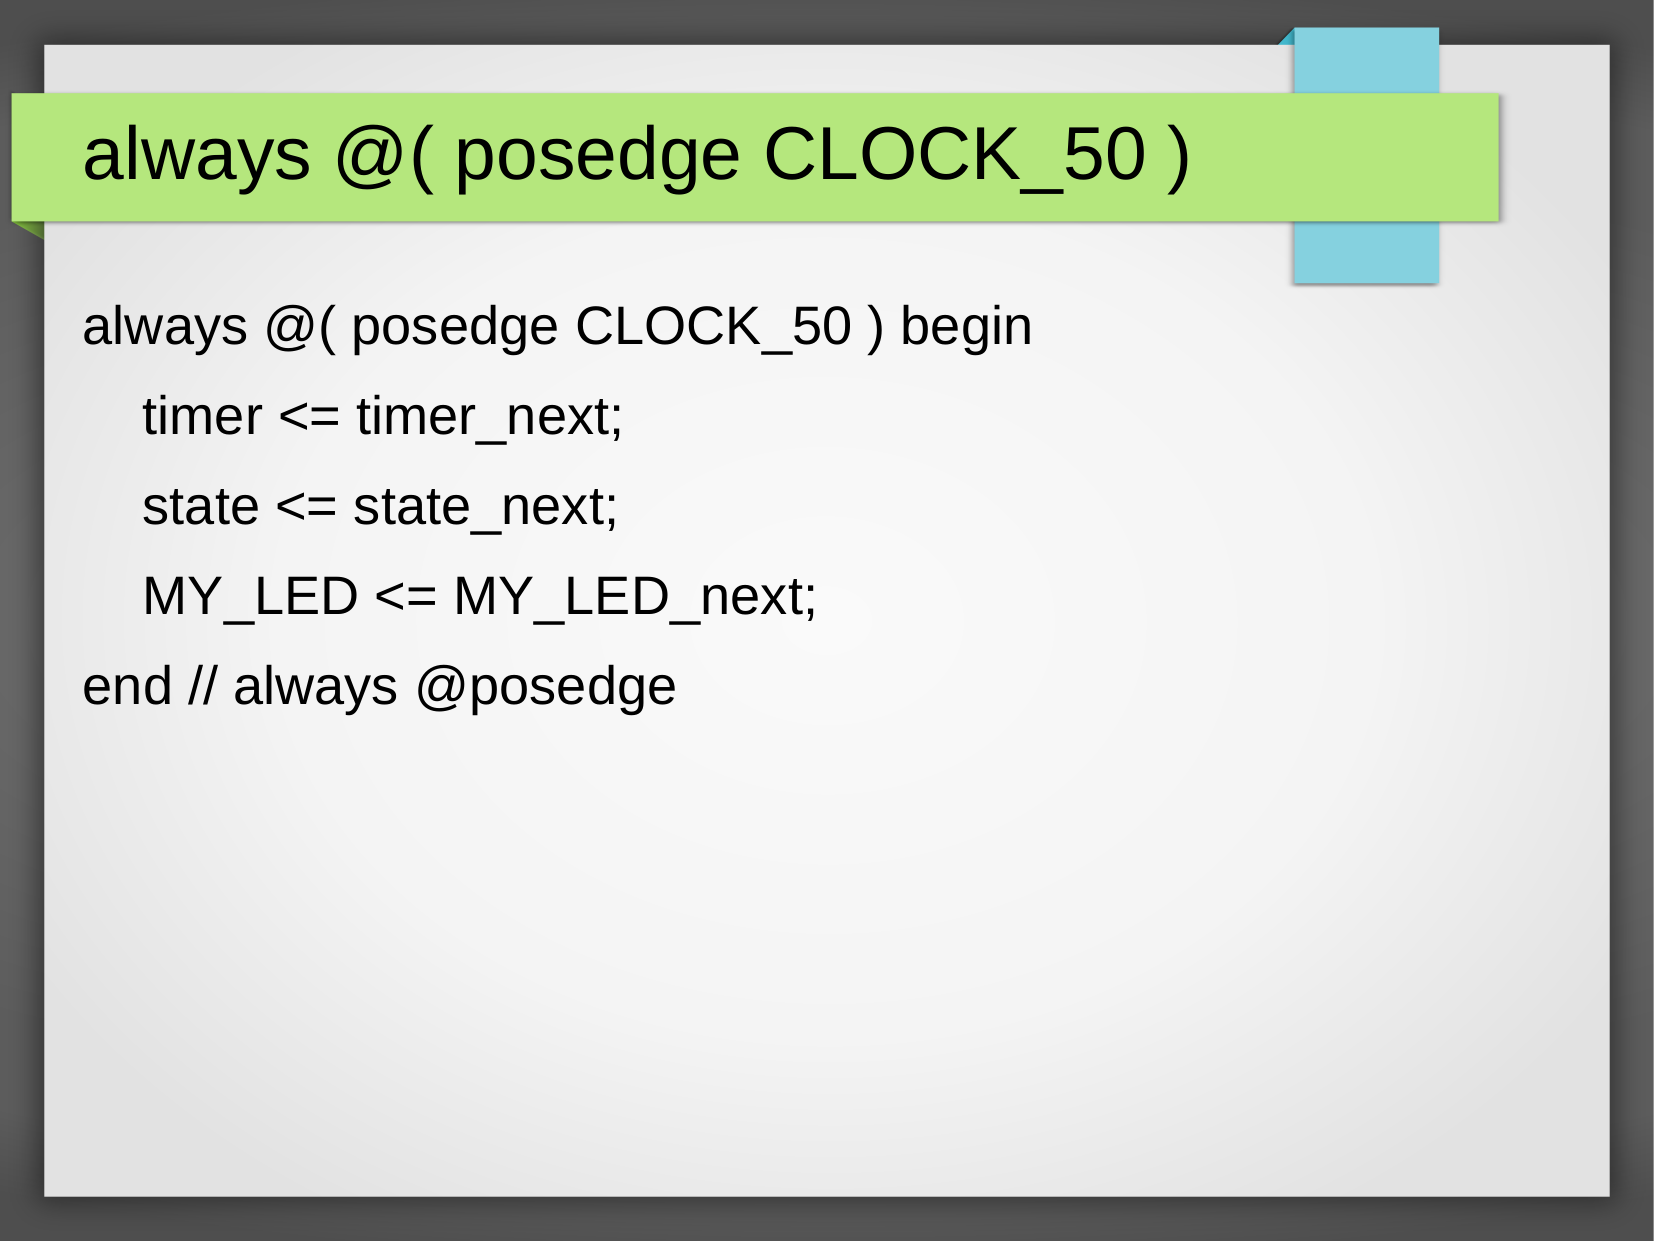

# always @( posedge CLOCK_50 )
always @( posedge CLOCK_50 ) begin
 timer <= timer_next;
 state <= state_next;
 MY_LED <= MY_LED_next;
end // always @posedge